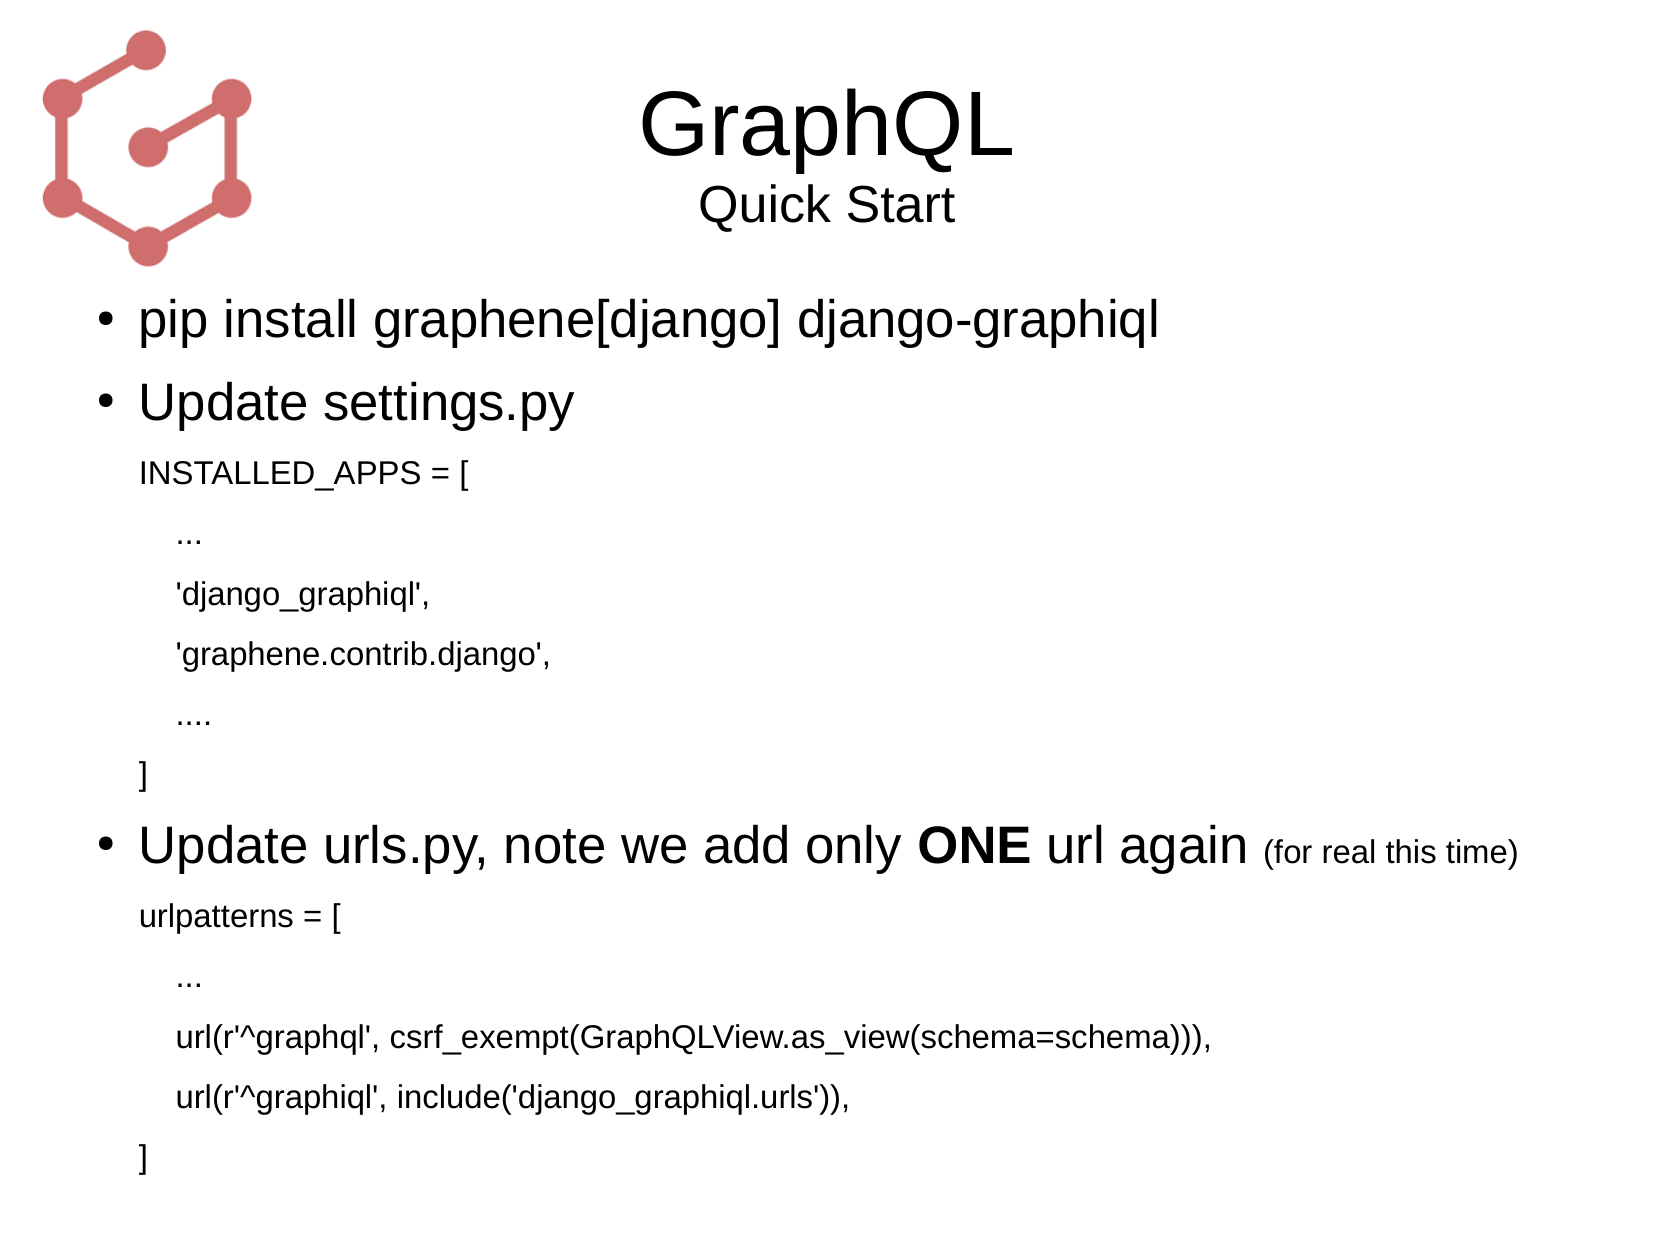

# GraphQL Quick Start
pip install graphene[django] django-graphiql
Update settings.py
INSTALLED_APPS = [
 ...
 'django_graphiql',
 'graphene.contrib.django',
 ....
]
Update urls.py, note we add only ONE url again (for real this time)
urlpatterns = [
 ...
 url(r'^graphql', csrf_exempt(GraphQLView.as_view(schema=schema))),
 url(r'^graphiql', include('django_graphiql.urls')),
]